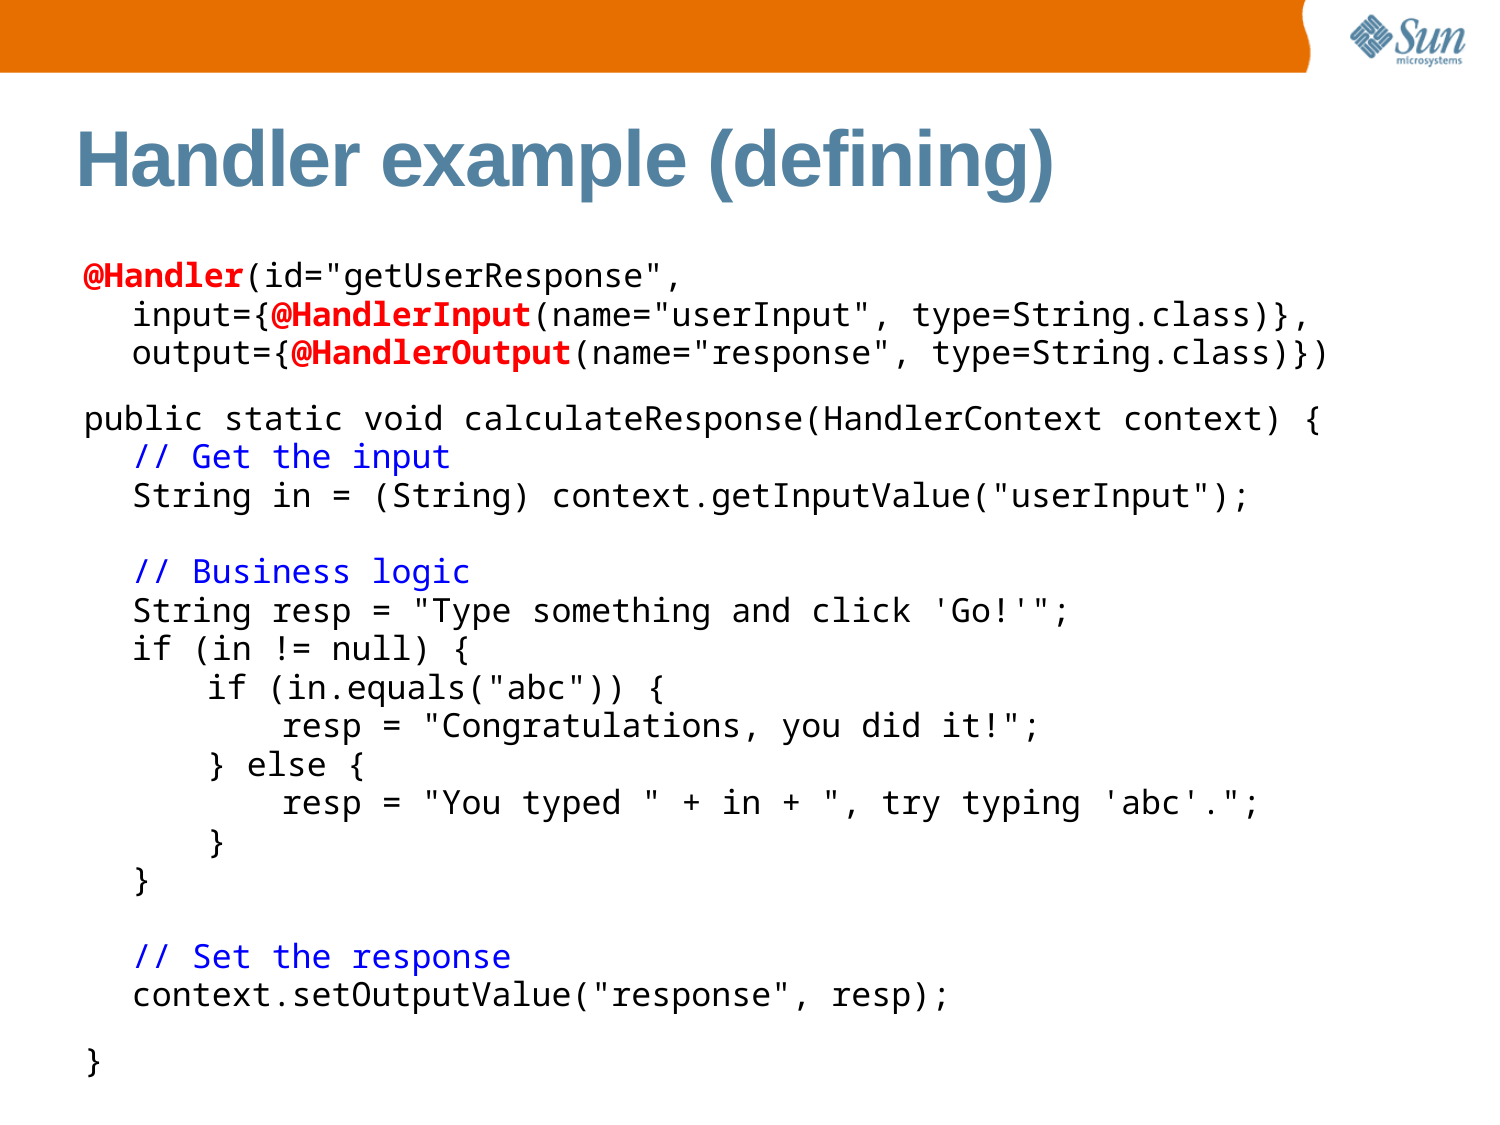

# Handler example (defining)
@Handler(id="getUserResponse",
input={@HandlerInput(name="userInput", type=String.class)},
output={@HandlerOutput(name="response", type=String.class)})
public static void calculateResponse(HandlerContext context) {
// Get the input
String in = (String) context.getInputValue("userInput");
// Business logic
String resp = "Type something and click 'Go!'";
if (in != null) {
	if (in.equals("abc")) {
		resp = "Congratulations, you did it!";
	} else {
		resp = "You typed " + in + ", try typing 'abc'.";
	}
}
// Set the response
context.setOutputValue("response", resp);
}